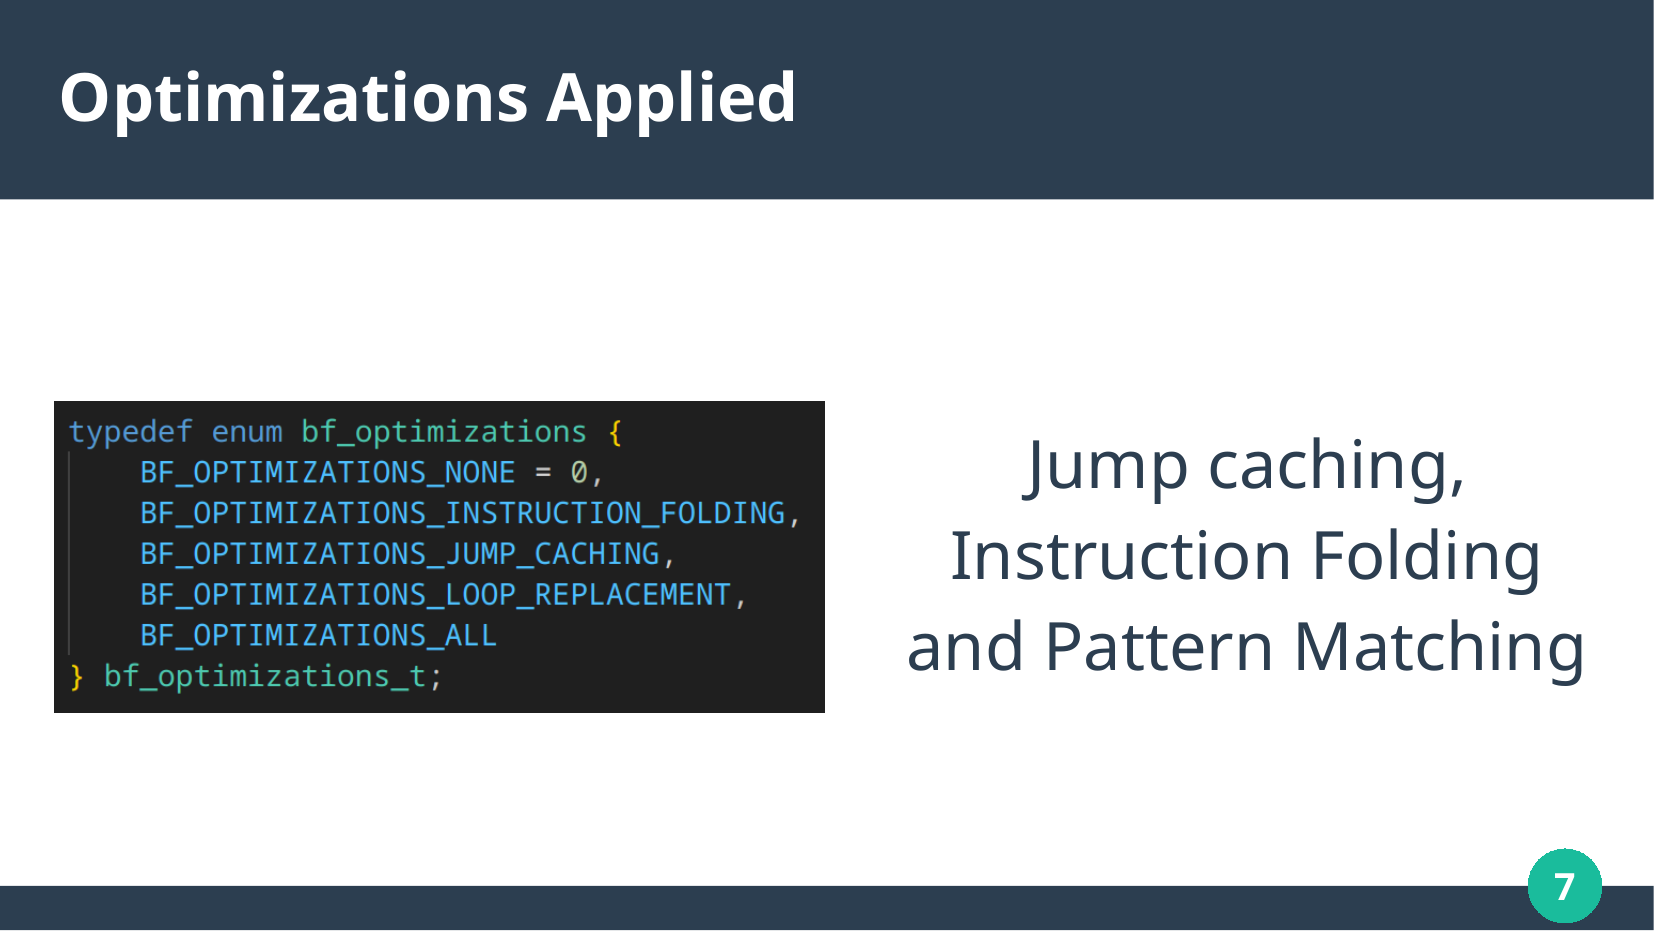

# Optimizations Applied
Jump caching, Instruction Folding
and Pattern Matching
7